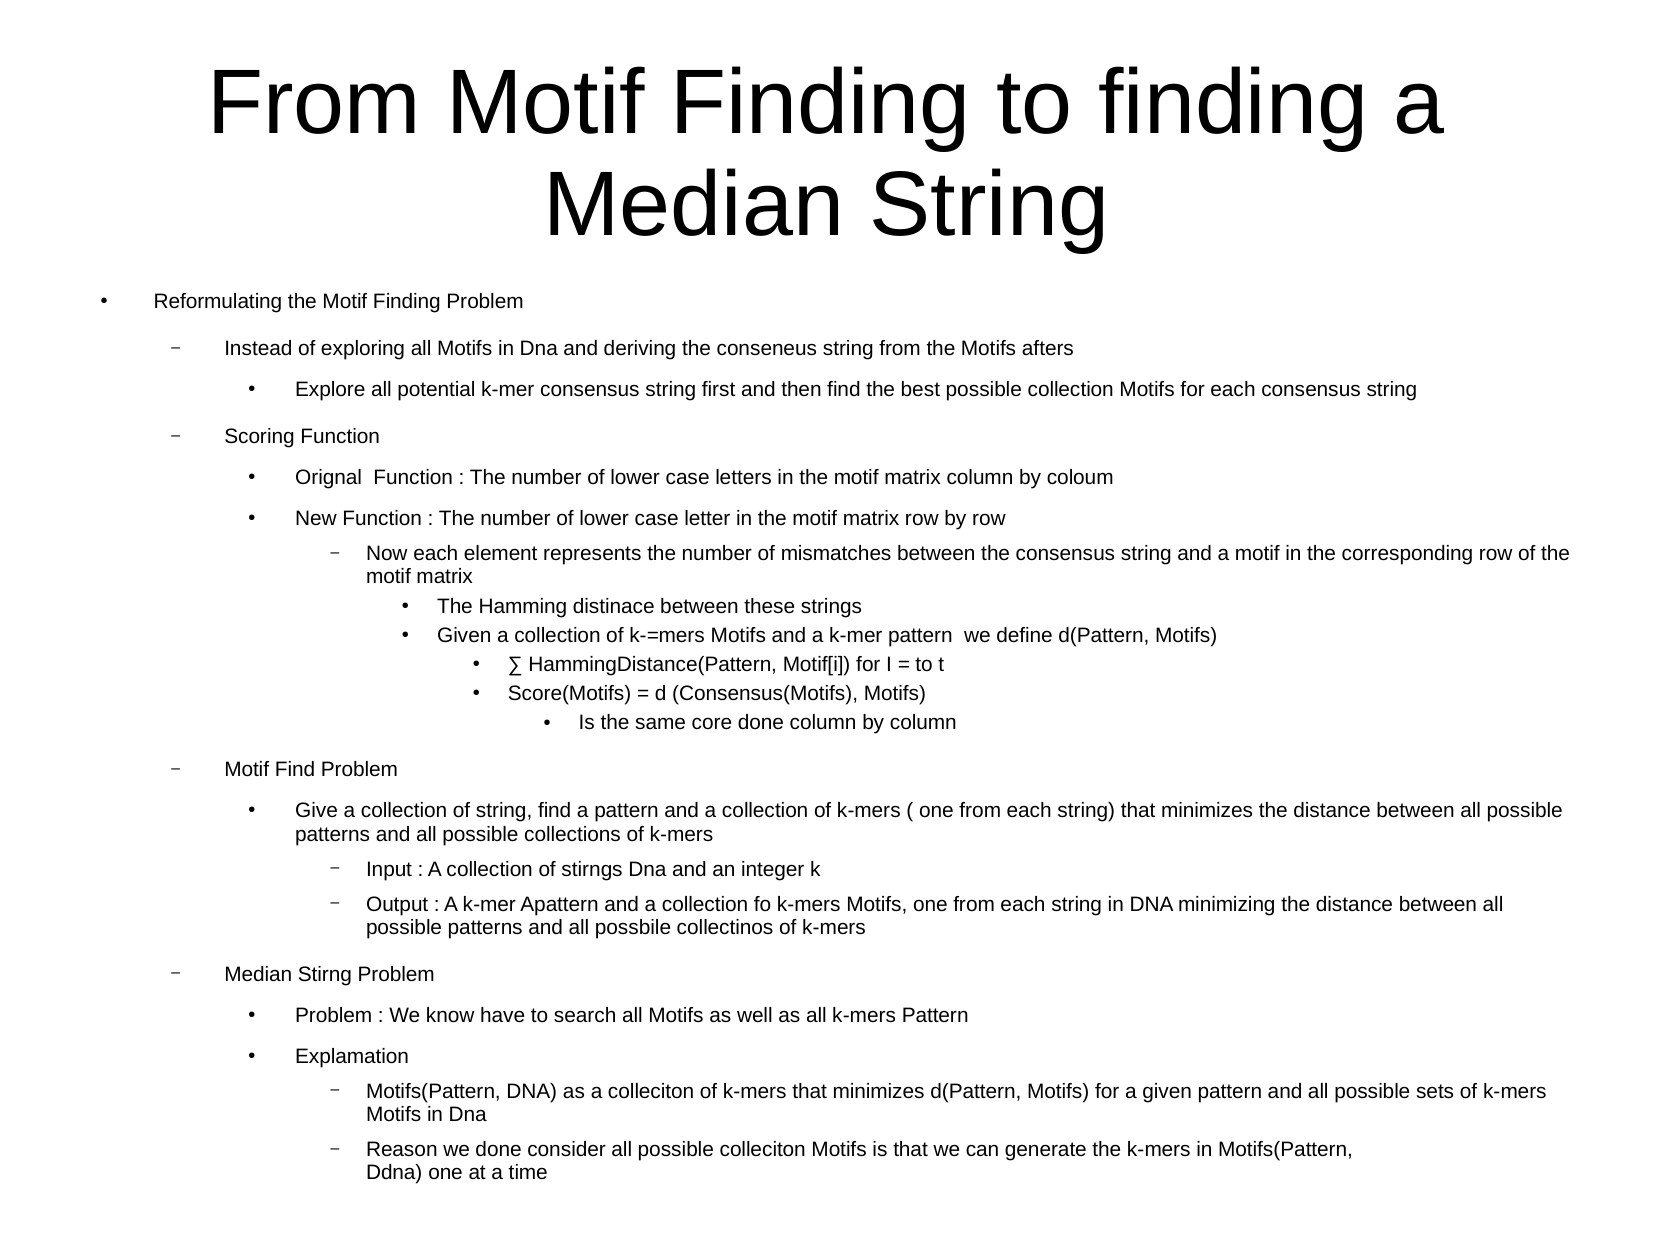

# From Motif Finding to finding a Median String
Reformulating the Motif Finding Problem
Instead of exploring all Motifs in Dna and deriving the conseneus string from the Motifs afters
Explore all potential k-mer consensus string first and then find the best possible collection Motifs for each consensus string
Scoring Function
Orignal Function : The number of lower case letters in the motif matrix column by coloum
New Function : The number of lower case letter in the motif matrix row by row
Now each element represents the number of mismatches between the consensus string and a motif in the corresponding row of the motif matrix
The Hamming distinace between these strings
Given a collection of k-=mers Motifs and a k-mer pattern we define d(Pattern, Motifs)
∑ HammingDistance(Pattern, Motif[i]) for I = to t
Score(Motifs) = d (Consensus(Motifs), Motifs)
Is the same core done column by column
Motif Find Problem
Give a collection of string, find a pattern and a collection of k-mers ( one from each string) that minimizes the distance between all possible patterns and all possible collections of k-mers
Input : A collection of stirngs Dna and an integer k
Output : A k-mer Apattern and a collection fo k-mers Motifs, one from each string in DNA minimizing the distance between all possible patterns and all possbile collectinos of k-mers
Median Stirng Problem
Problem : We know have to search all Motifs as well as all k-mers Pattern
Explamation
Motifs(Pattern, DNA) as a colleciton of k-mers that minimizes d(Pattern, Motifs) for a given pattern and all possible sets of k-mers Motifs in Dna
Reason we done consider all possible colleciton Motifs is that we can generate the k-mers in Motifs(Pattern,
Ddna) one at a time